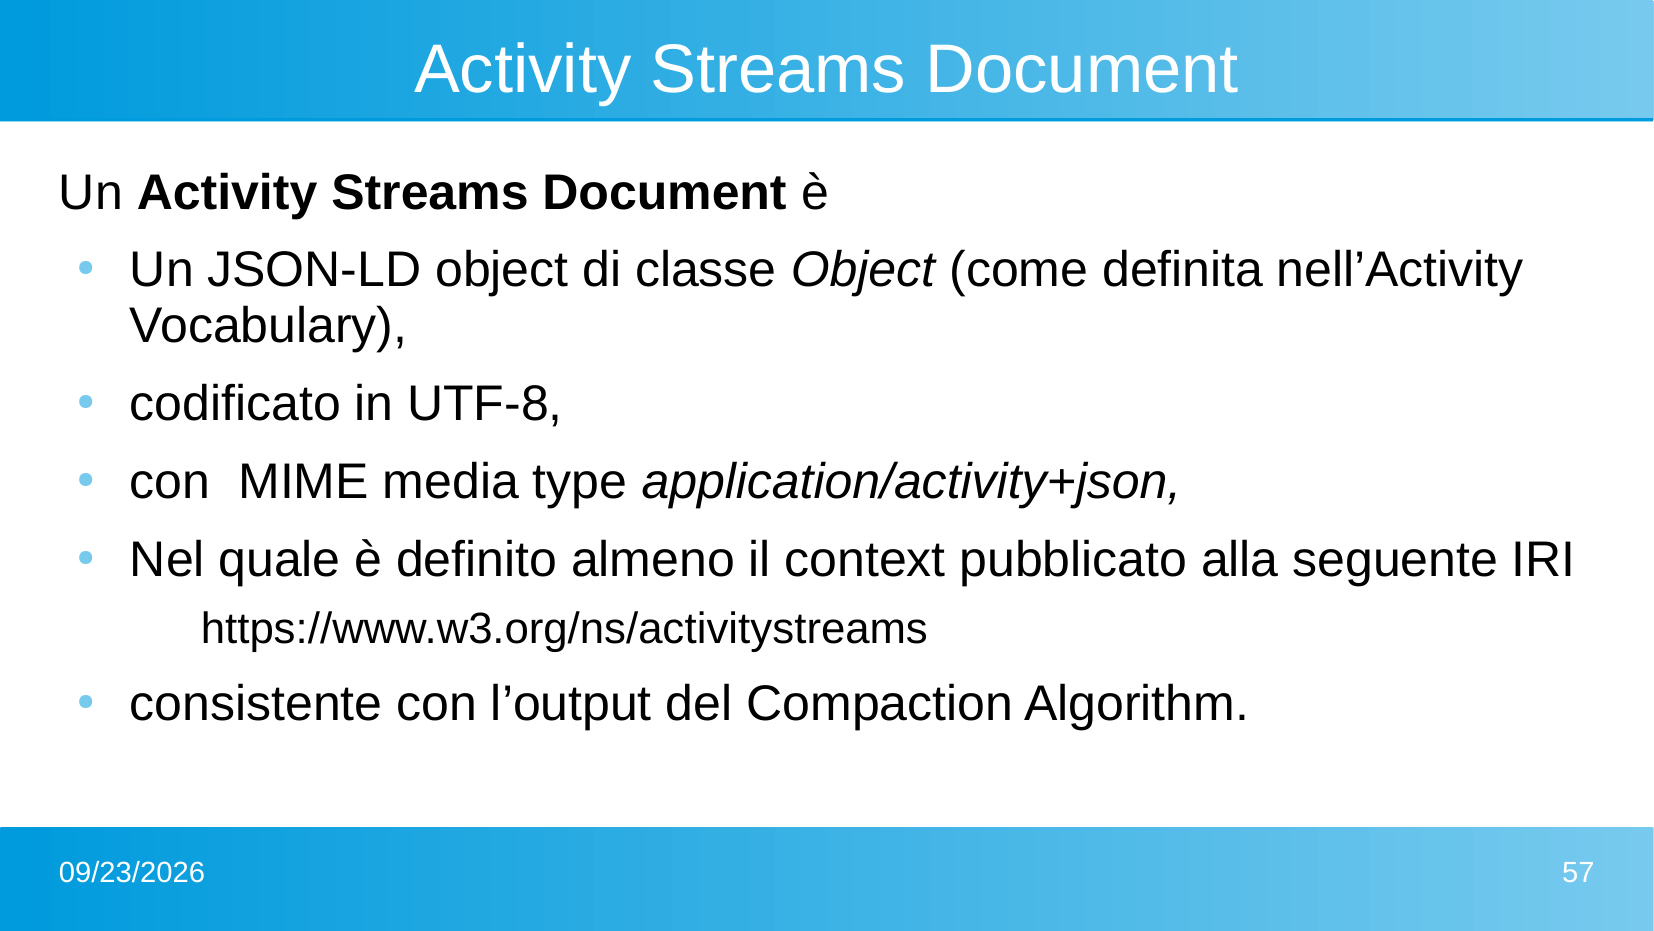

# Activity Streams Document
Un Activity Streams Document è
Un JSON-LD object di classe Object (come definita nell’Activity Vocabulary),
codificato in UTF-8,
con MIME media type application/activity+json,
Nel quale è definito almeno il context pubblicato alla seguente IRI
https://www.w3.org/ns/activitystreams
consistente con l’output del Compaction Algorithm.
57